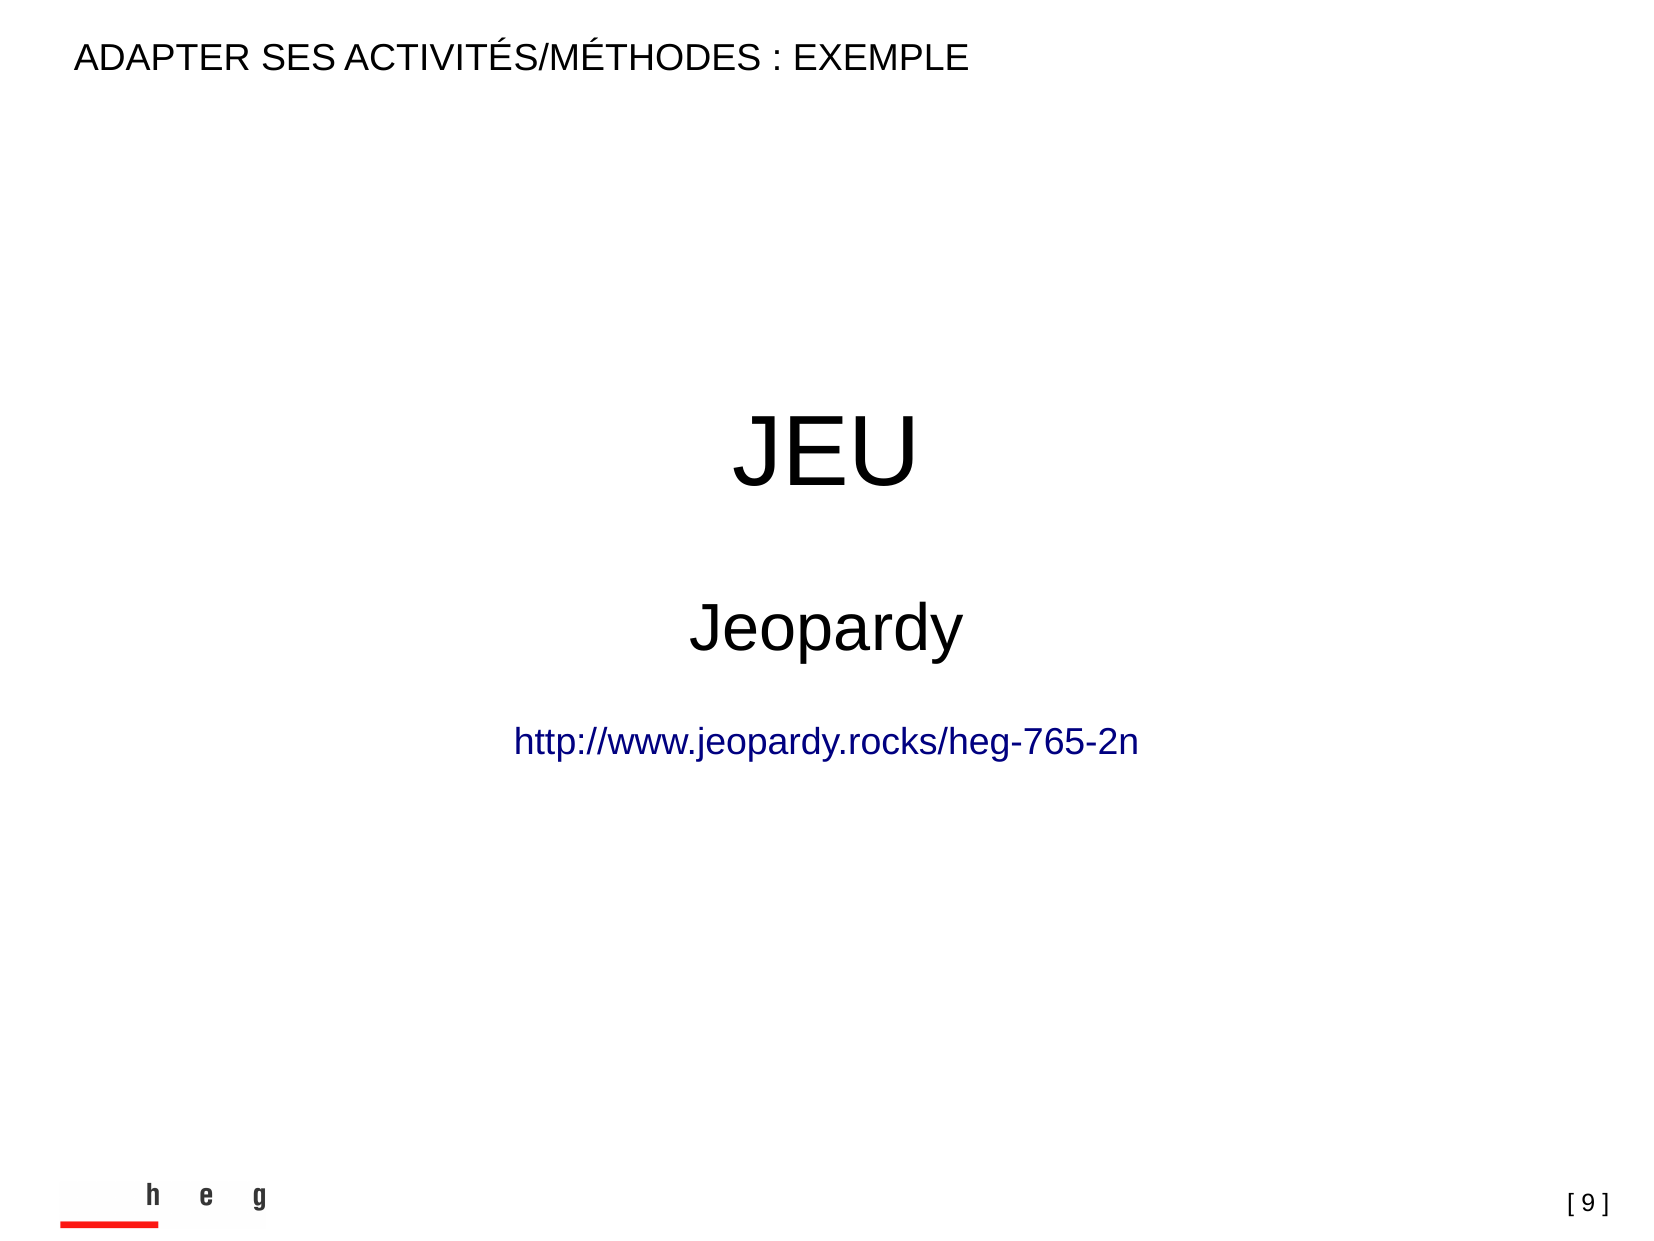

ADAPTER SES ACTIVITÉS/MÉTHODES : EXEMPLE
JEU
Jeopardy
http://www.jeopardy.rocks/heg-765-2n